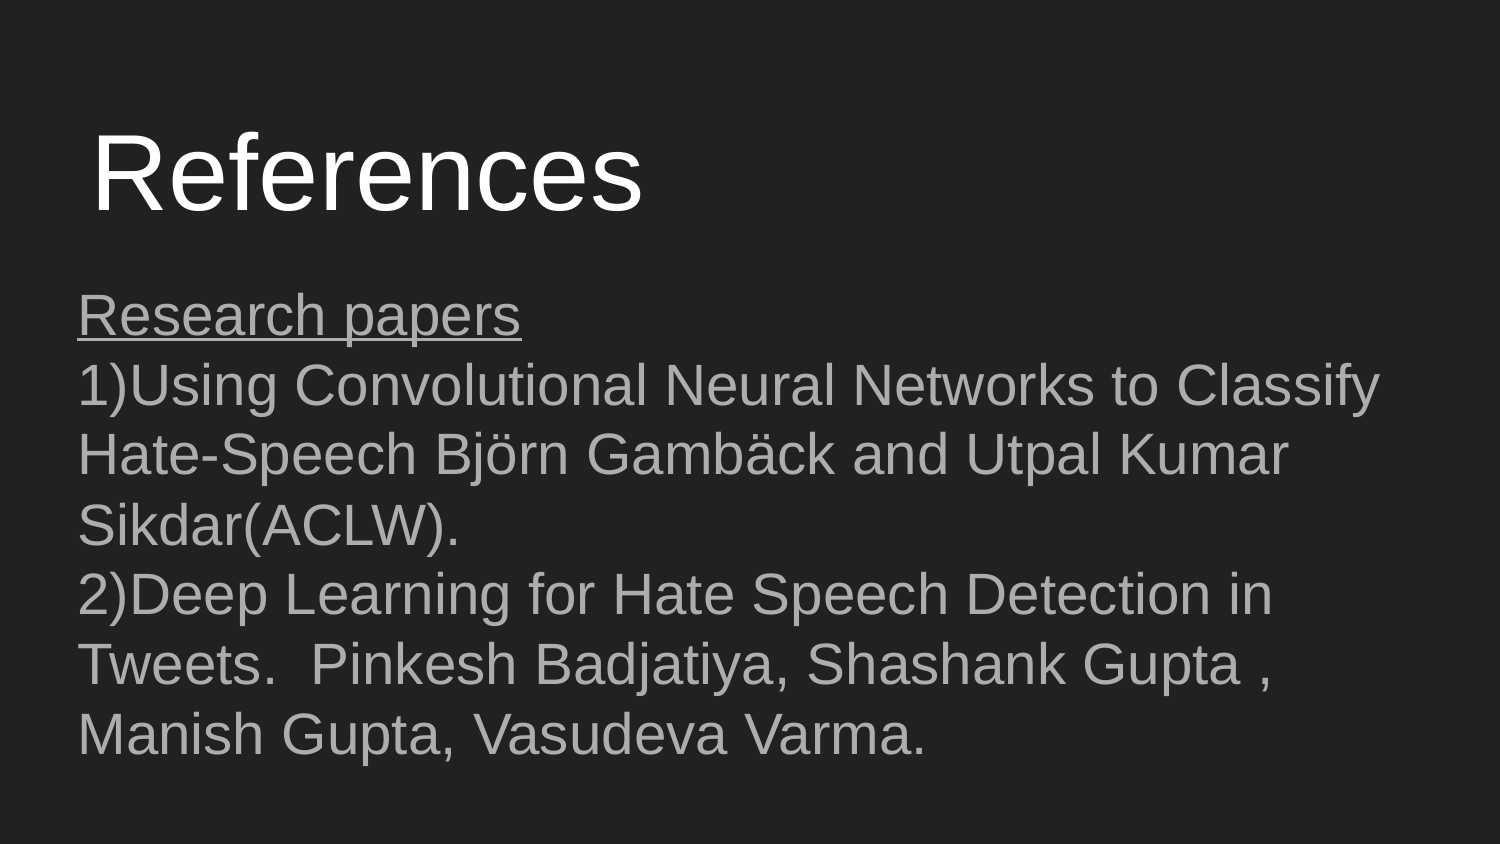

# References
Research papers
1)Using Convolutional Neural Networks to Classify Hate-Speech Björn Gambäck and Utpal Kumar Sikdar(ACLW).
2)Deep Learning for Hate Speech Detection in Tweets. Pinkesh Badjatiya, Shashank Gupta , Manish Gupta, Vasudeva Varma.